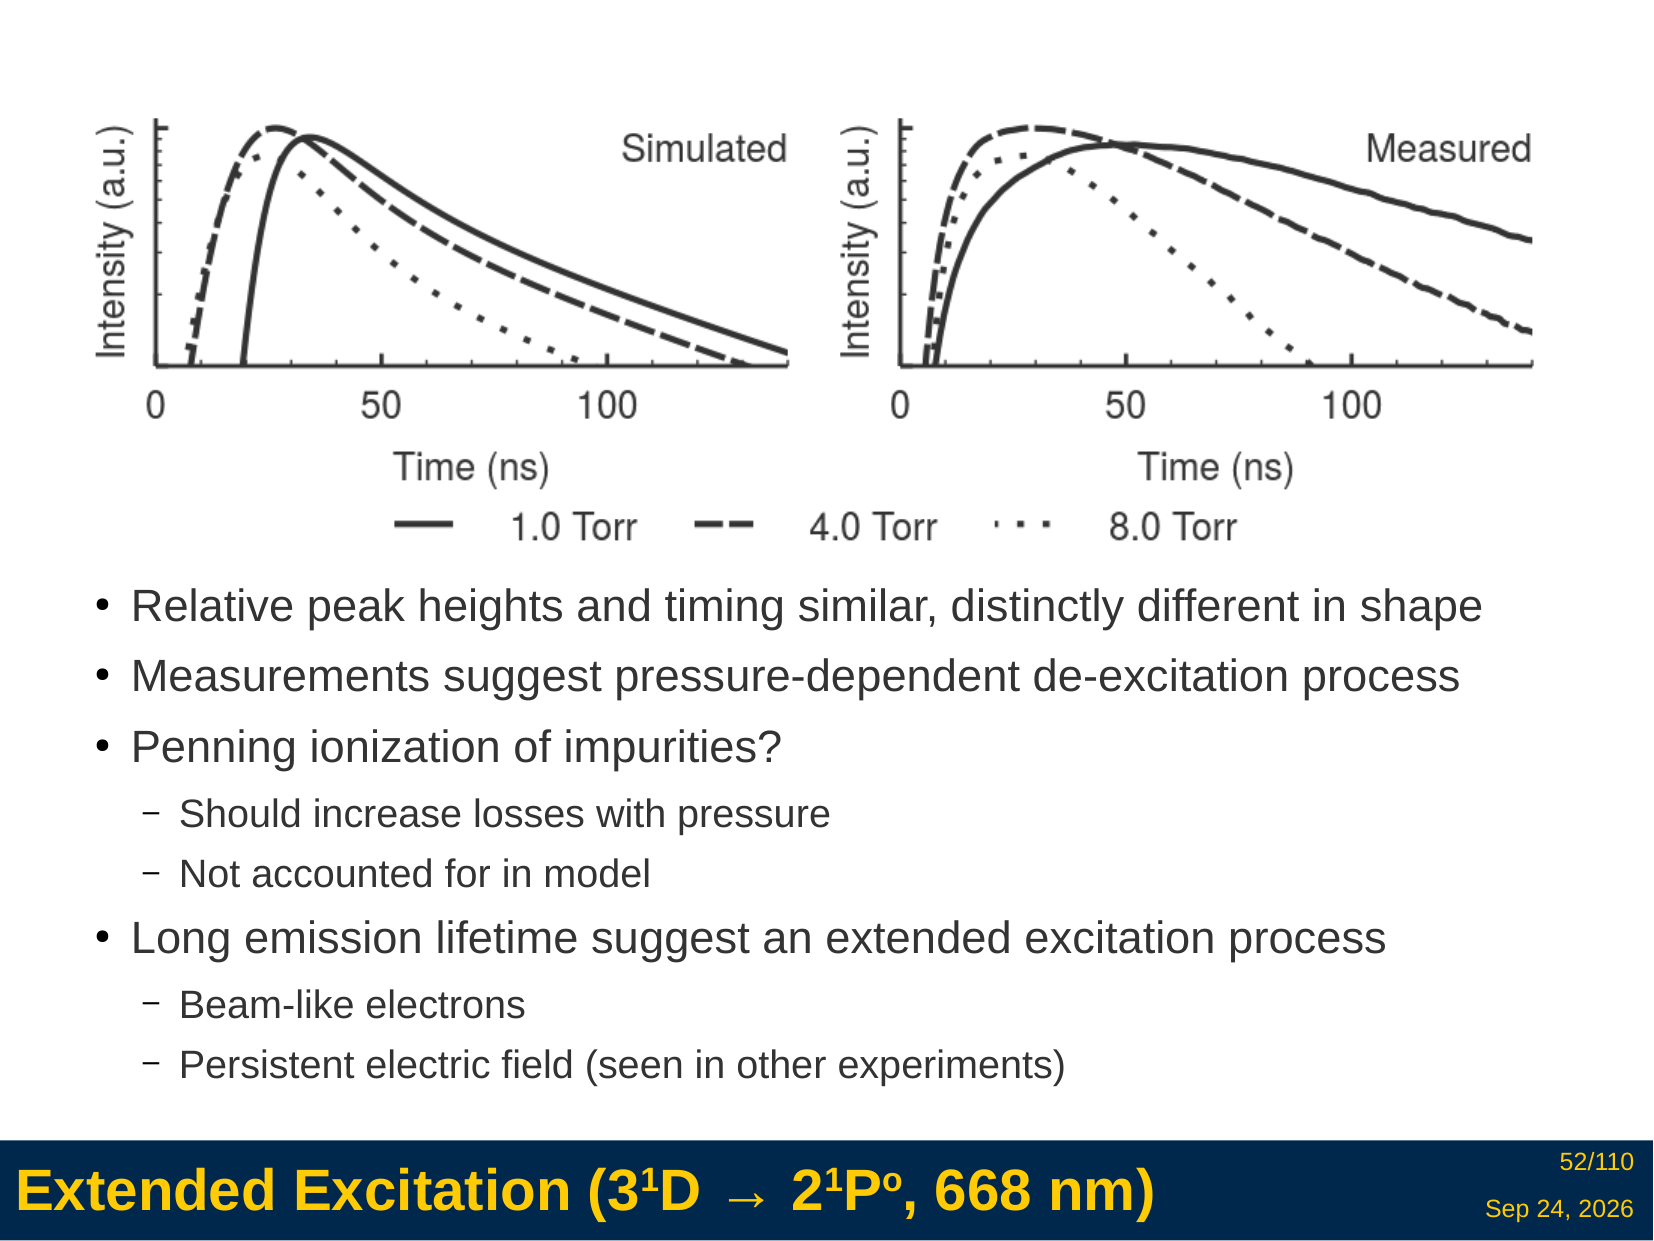

# Relative peak heights and timing similar, distinctly different in shape
Measurements suggest pressure-dependent de-excitation process
Penning ionization of impurities?
Should increase losses with pressure
Not accounted for in model
Long emission lifetime suggest an extended excitation process
Beam-like electrons
Persistent electric field (seen in other experiments)
Extended Excitation (31D → 21Po, 668 nm)
52